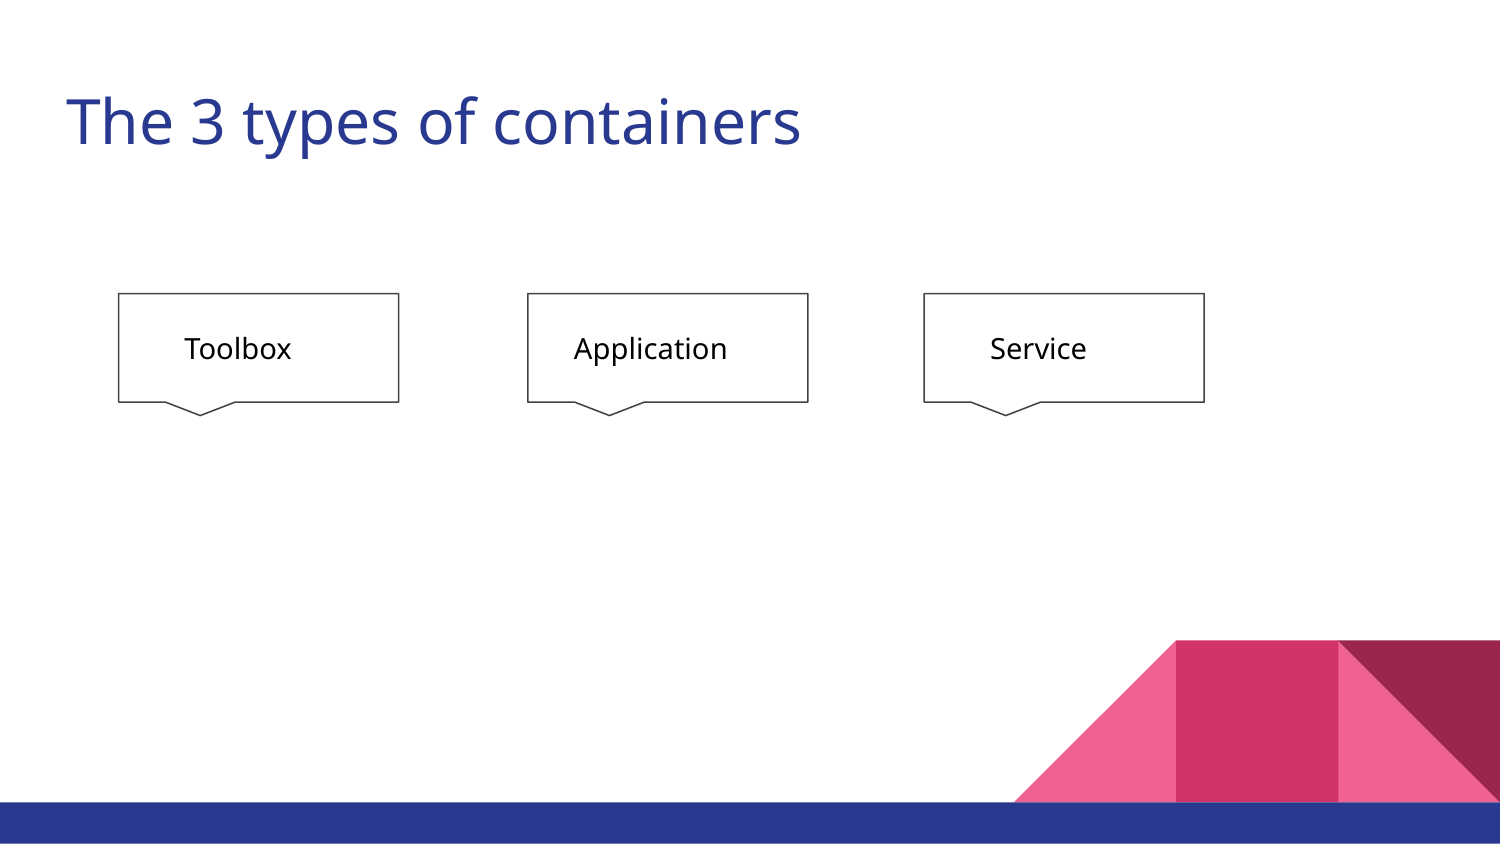

# The 3 types of containers
Toolbox
Application
Service